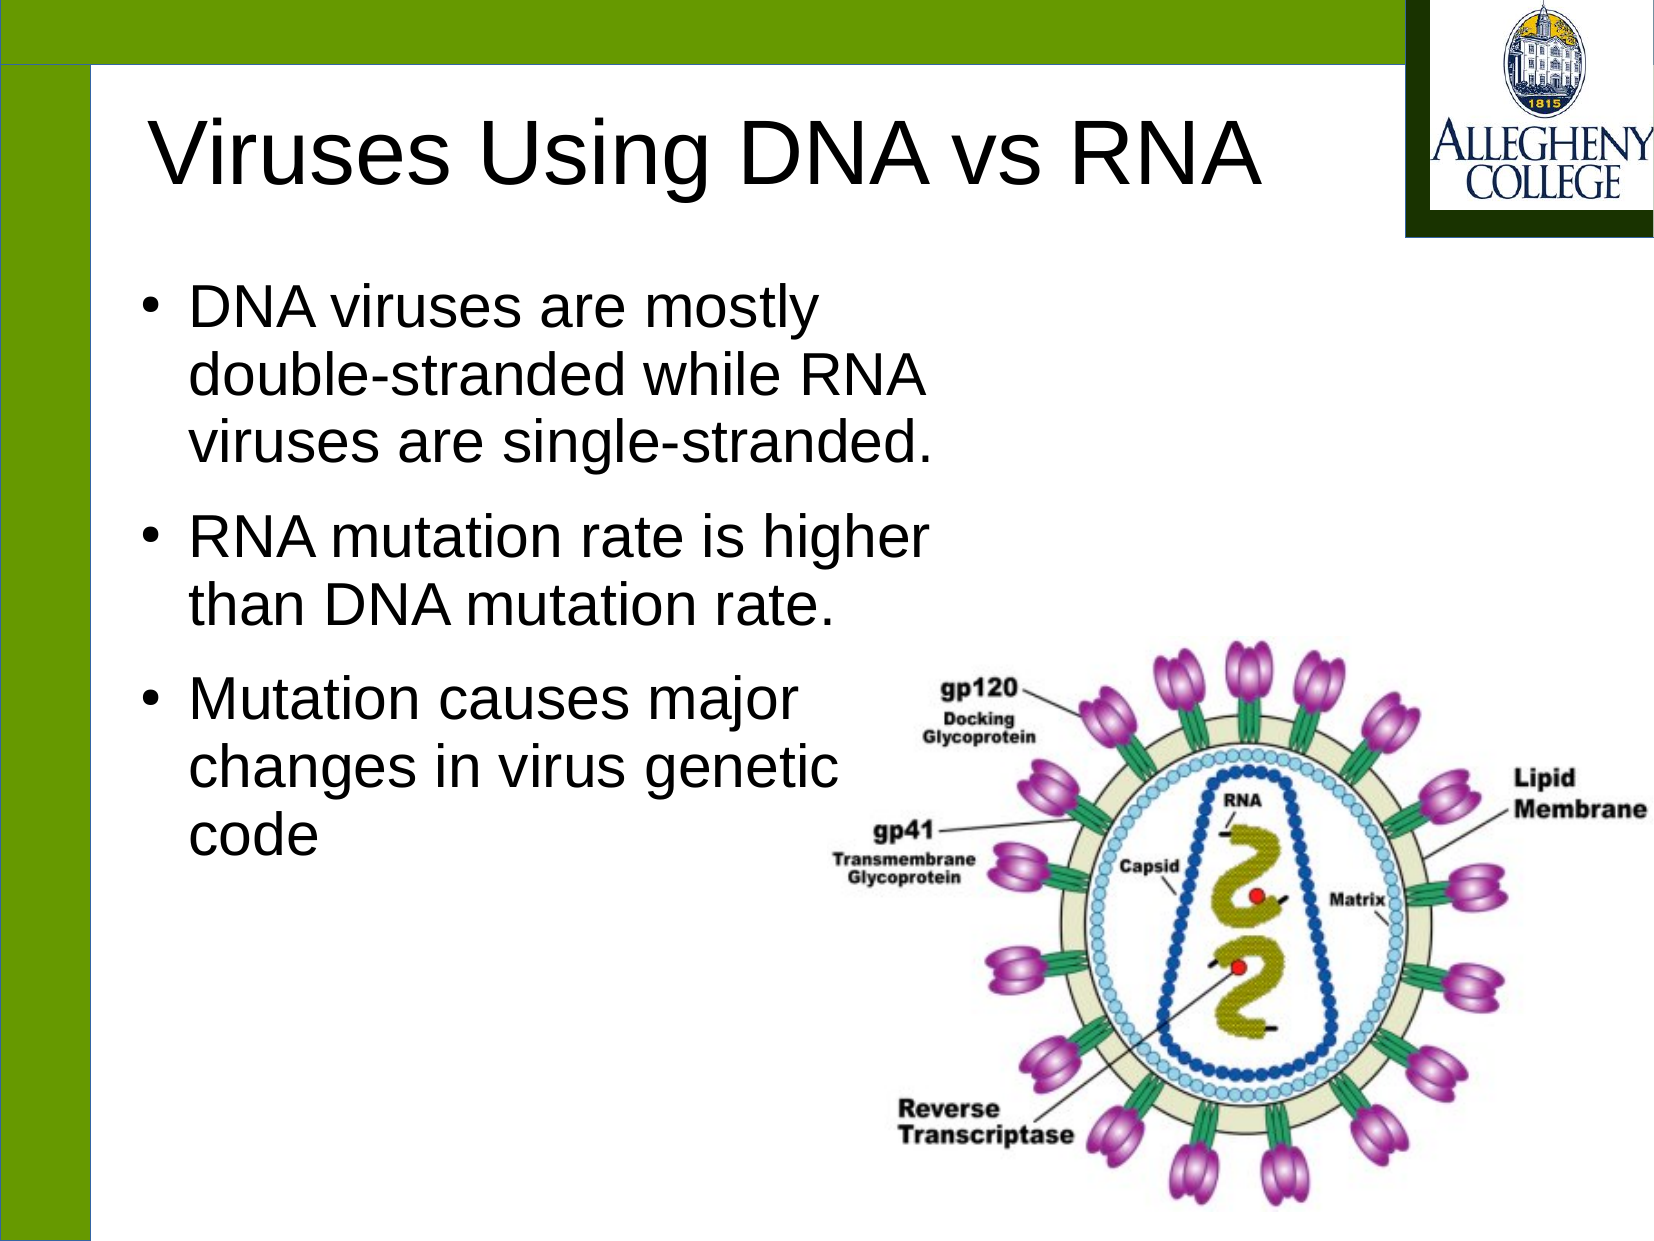

# Viruses Using DNA vs RNA
DNA viruses are mostly double-stranded while RNA viruses are single-stranded.
RNA mutation rate is higher than DNA mutation rate.
Mutation causes major changes in virus genetic code